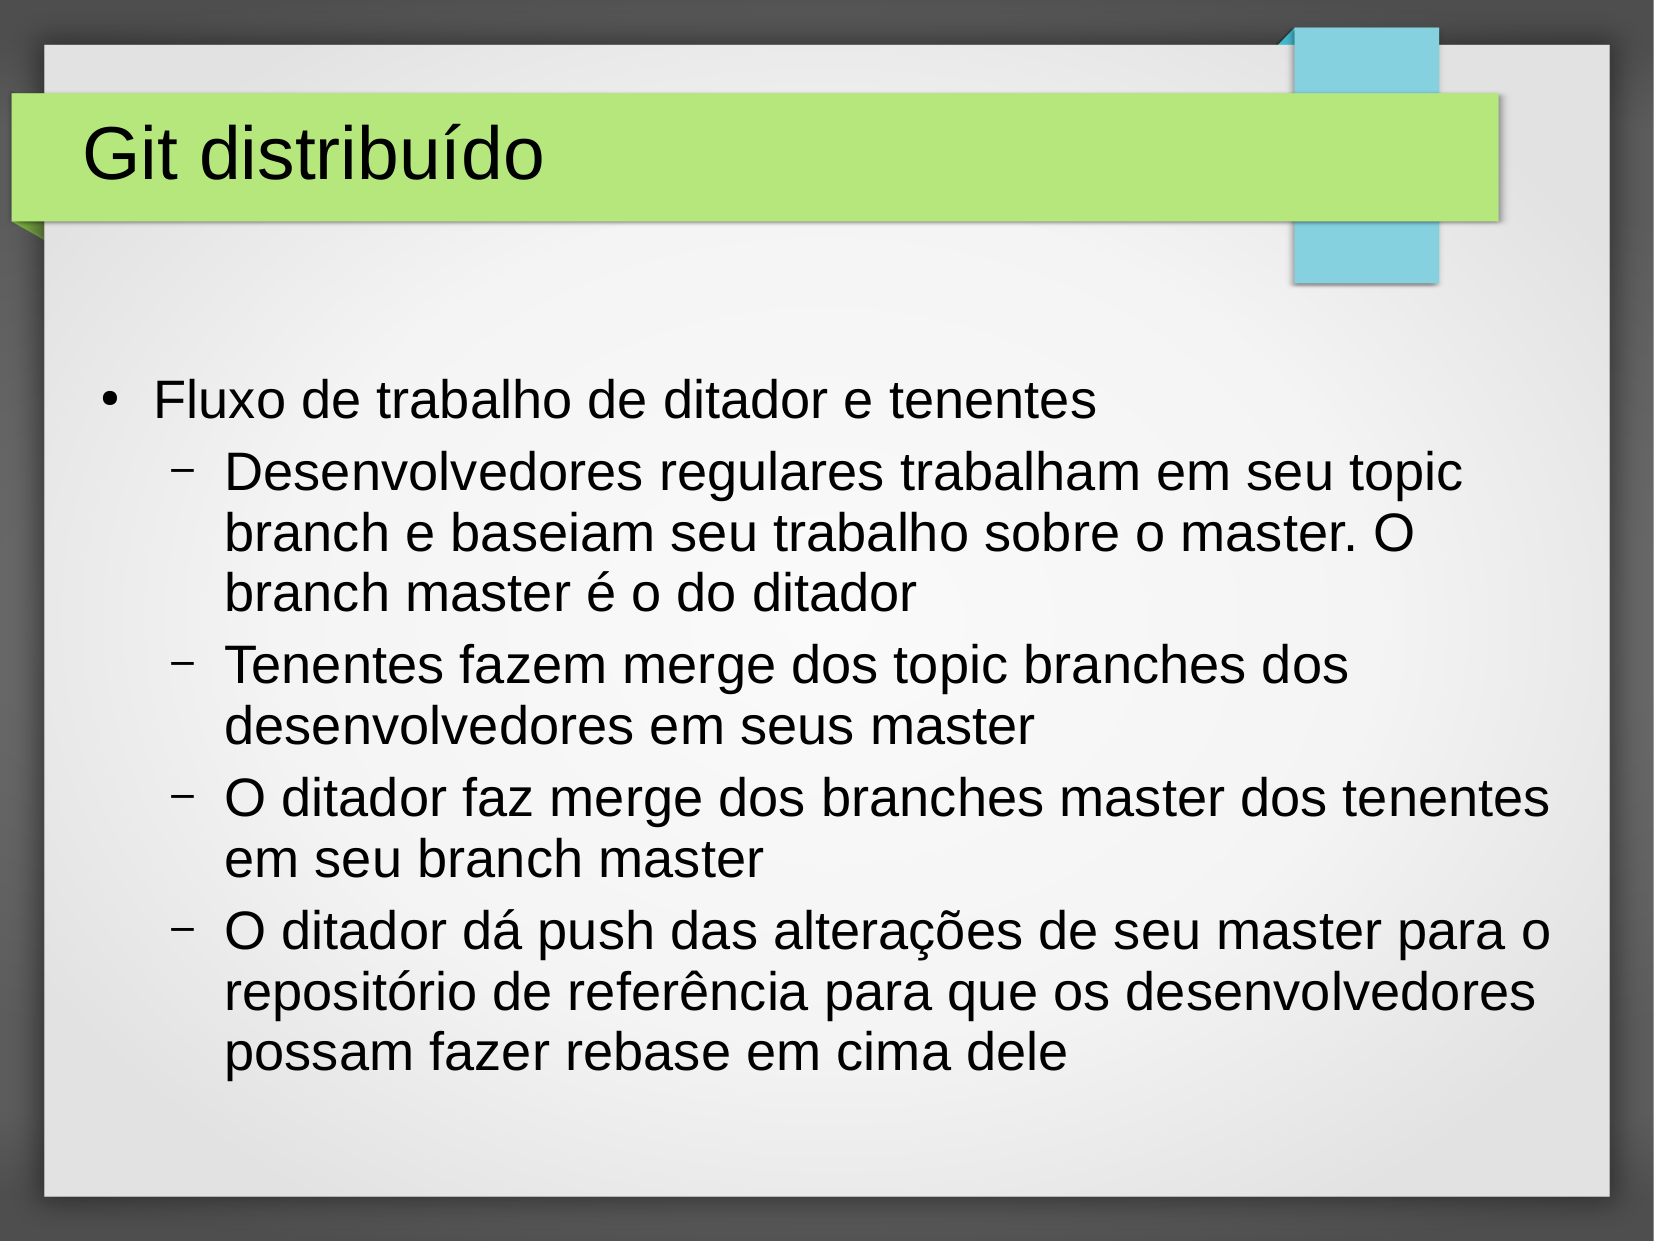

# Git distribuído
Fluxo de trabalho de ditador e tenentes
Desenvolvedores regulares trabalham em seu topic branch e baseiam seu trabalho sobre o master. O branch master é o do ditador
Tenentes fazem merge dos topic branches dos desenvolvedores em seus master
O ditador faz merge dos branches master dos tenentes em seu branch master
O ditador dá push das alterações de seu master para o repositório de referência para que os desenvolvedores possam fazer rebase em cima dele